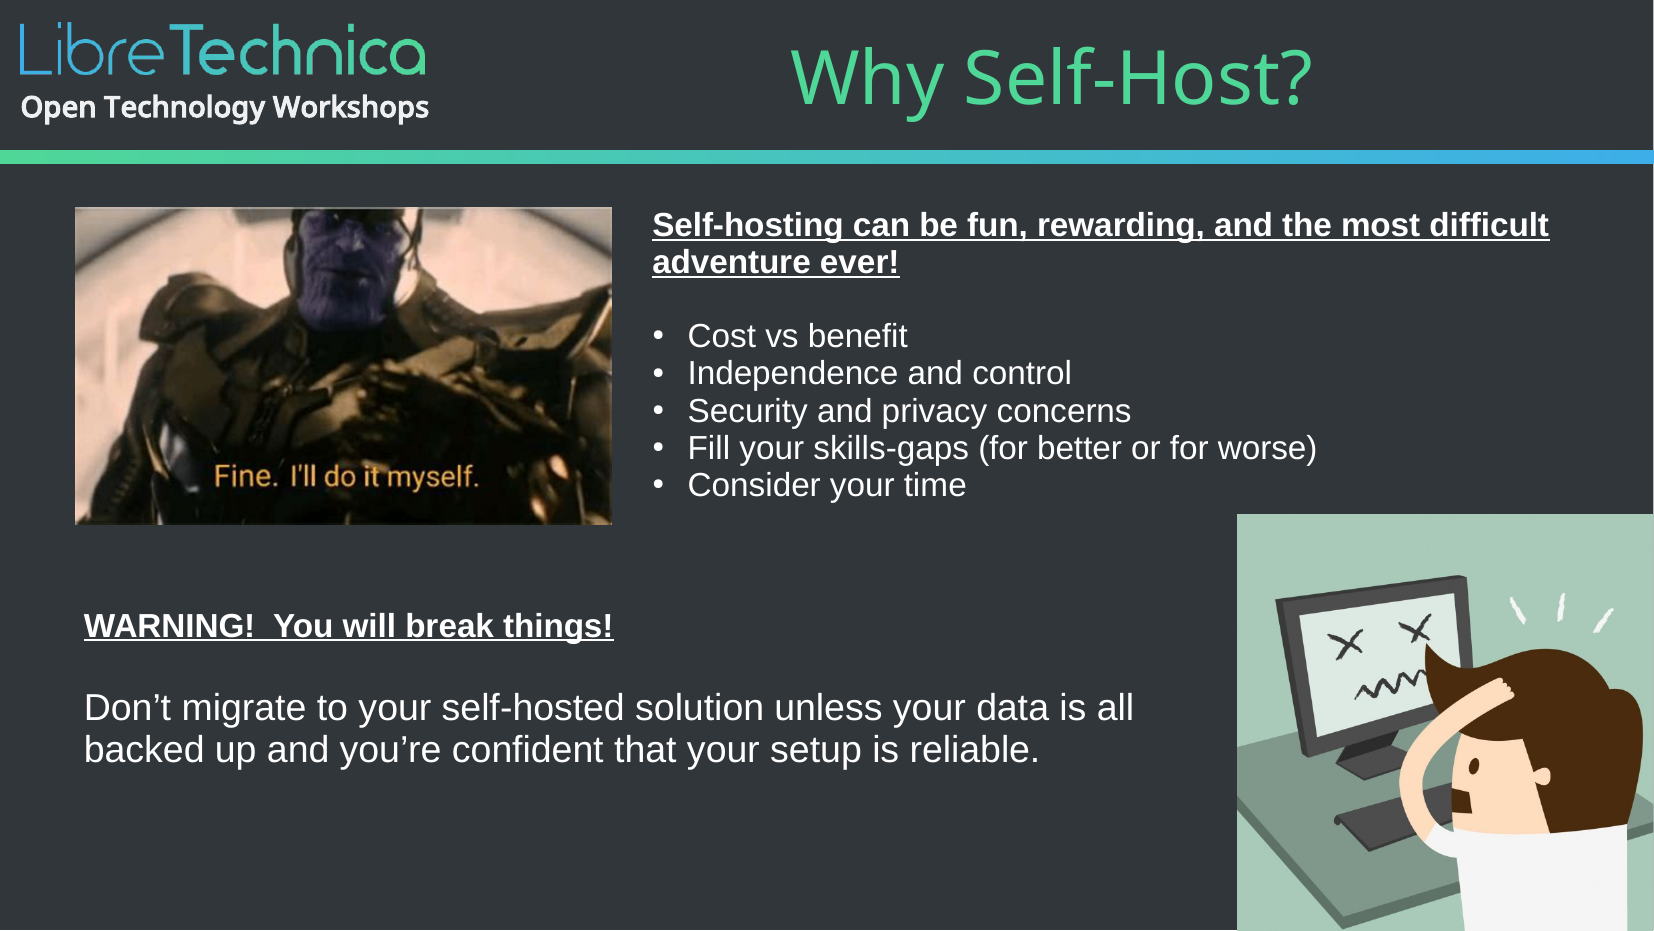

Why Self-Host?
# Open Technology Workshops
Self-hosting can be fun, rewarding, and the most difficult adventure ever!
Cost vs benefit
Independence and control
Security and privacy concerns
Fill your skills-gaps (for better or for worse)
Consider your time
WARNING! You will break things!
Don’t migrate to your self-hosted solution unless your data is all backed up and you’re confident that your setup is reliable.